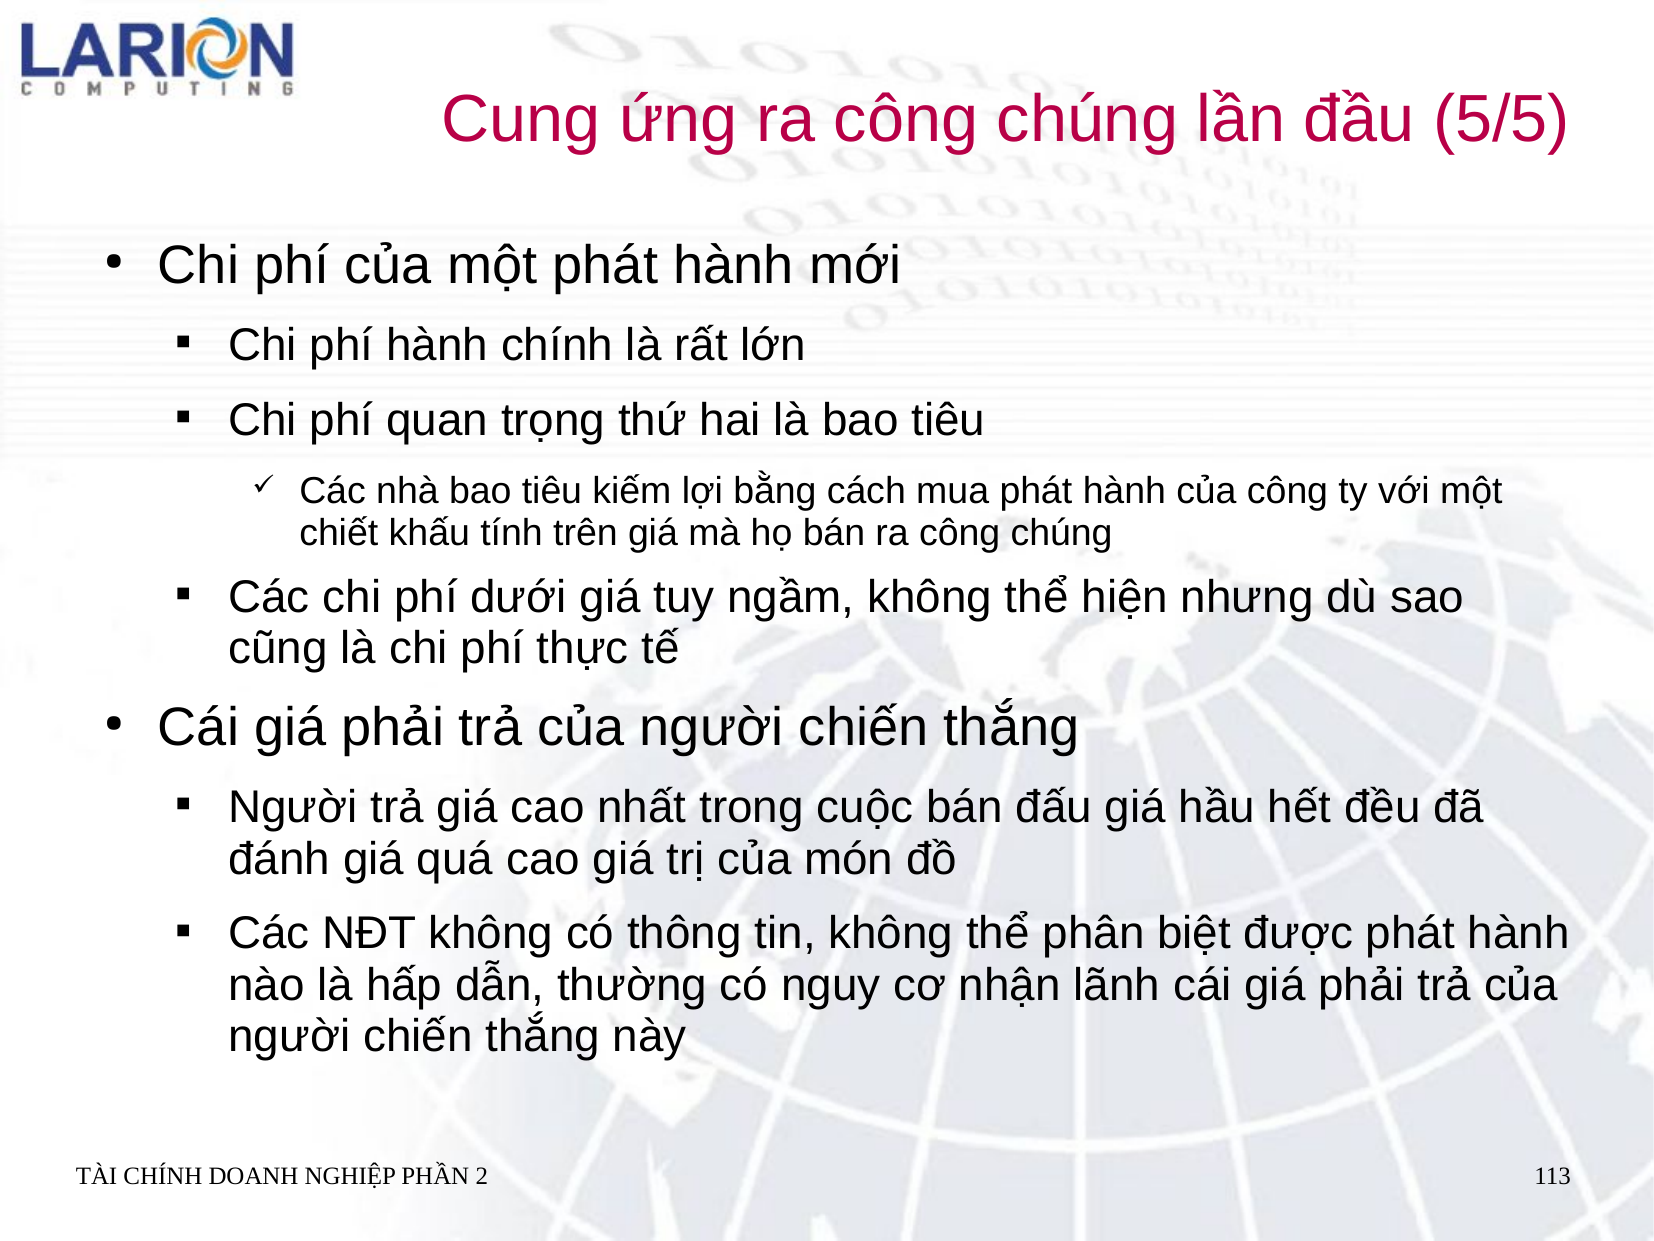

# Cung ứng ra công chúng lần đầu (5/5)
Chi phí của một phát hành mới
Chi phí hành chính là rất lớn
Chi phí quan trọng thứ hai là bao tiêu
Các nhà bao tiêu kiếm lợi bằng cách mua phát hành của công ty với một chiết khấu tính trên giá mà họ bán ra công chúng
Các chi phí dưới giá tuy ngầm, không thể hiện nhưng dù sao cũng là chi phí thực tế
Cái giá phải trả của người chiến thắng
Người trả giá cao nhất trong cuộc bán đấu giá hầu hết đều đã đánh giá quá cao giá trị của món đồ
Các NĐT không có thông tin, không thể phân biệt được phát hành nào là hấp dẫn, thường có nguy cơ nhận lãnh cái giá phải trả của người chiến thắng này
TÀI CHÍNH DOANH NGHIỆP PHẦN 2
113